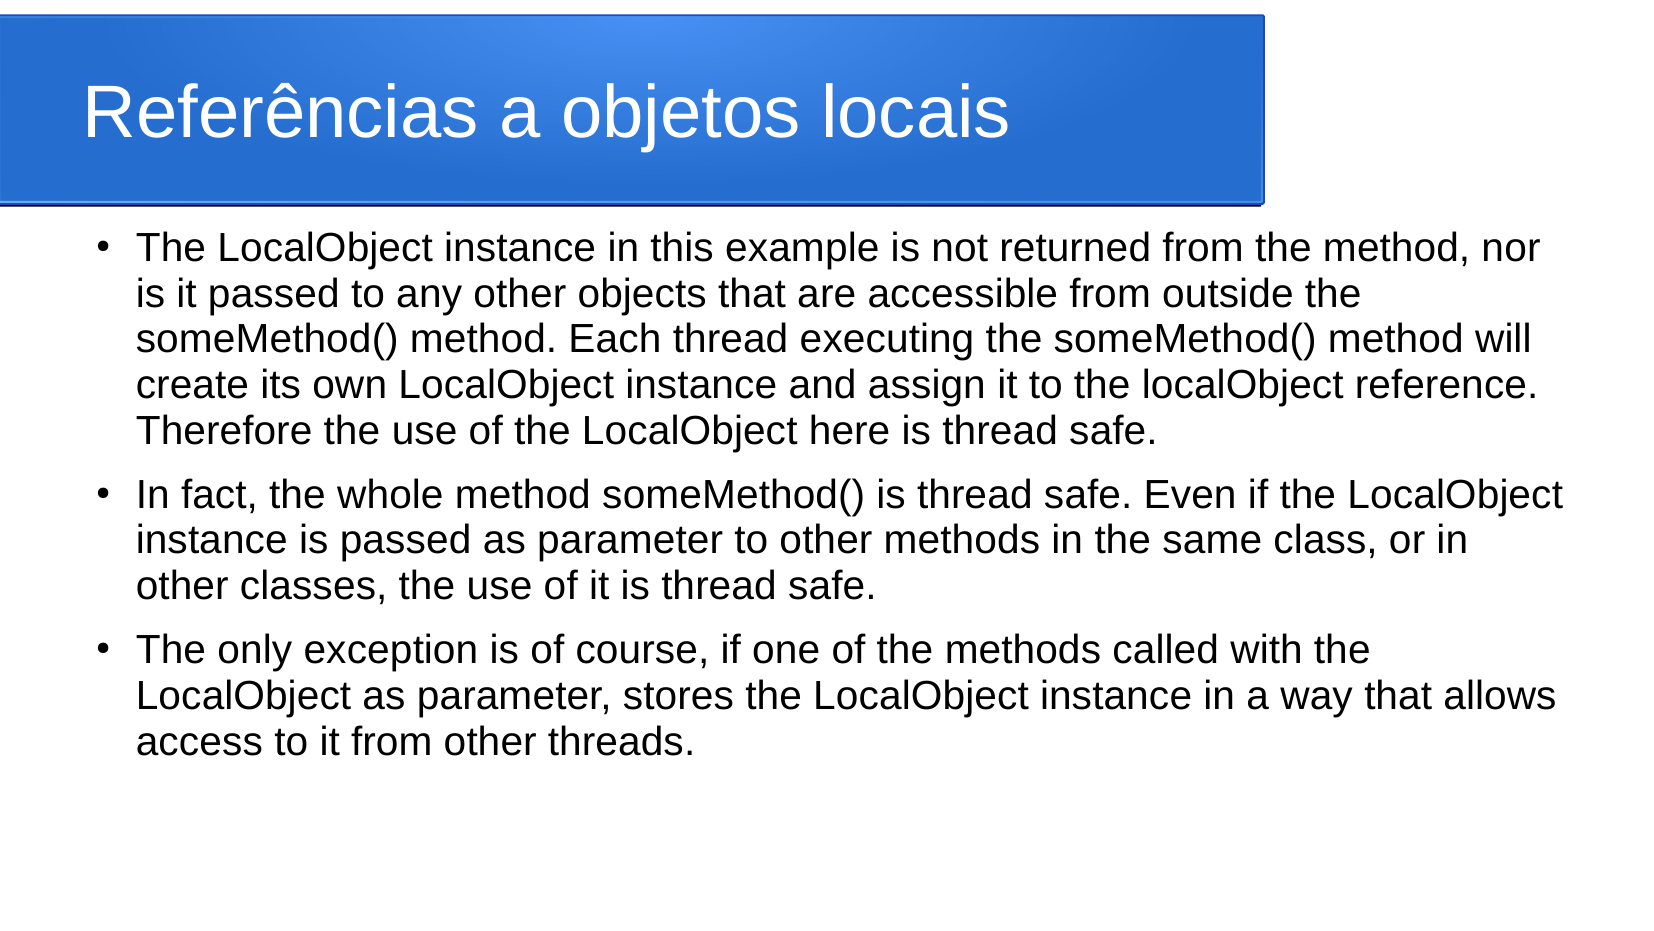

# Referências a objetos locais
The LocalObject instance in this example is not returned from the method, nor is it passed to any other objects that are accessible from outside the someMethod() method. Each thread executing the someMethod() method will create its own LocalObject instance and assign it to the localObject reference. Therefore the use of the LocalObject here is thread safe.
In fact, the whole method someMethod() is thread safe. Even if the LocalObject instance is passed as parameter to other methods in the same class, or in other classes, the use of it is thread safe.
The only exception is of course, if one of the methods called with the LocalObject as parameter, stores the LocalObject instance in a way that allows access to it from other threads.